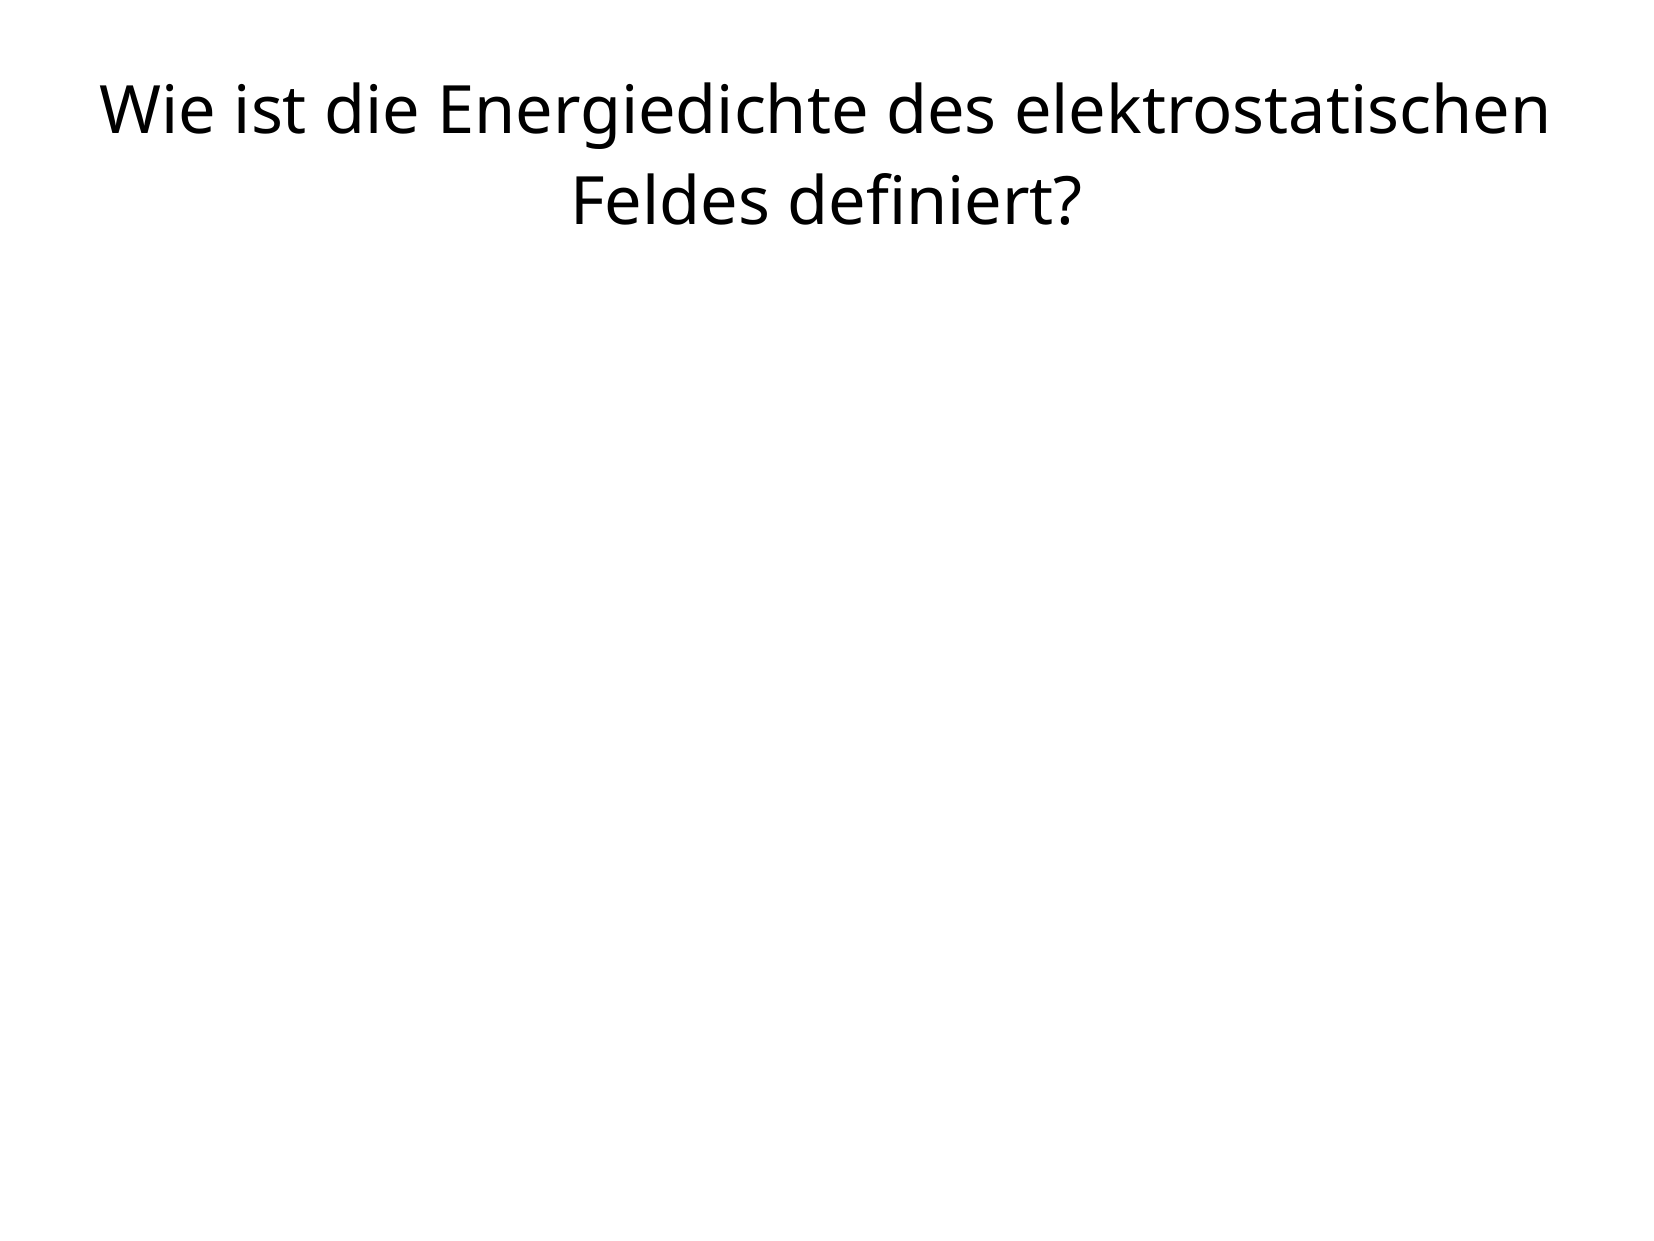

# Wie ist die Energiedichte des elektrostatischen Feldes definiert?